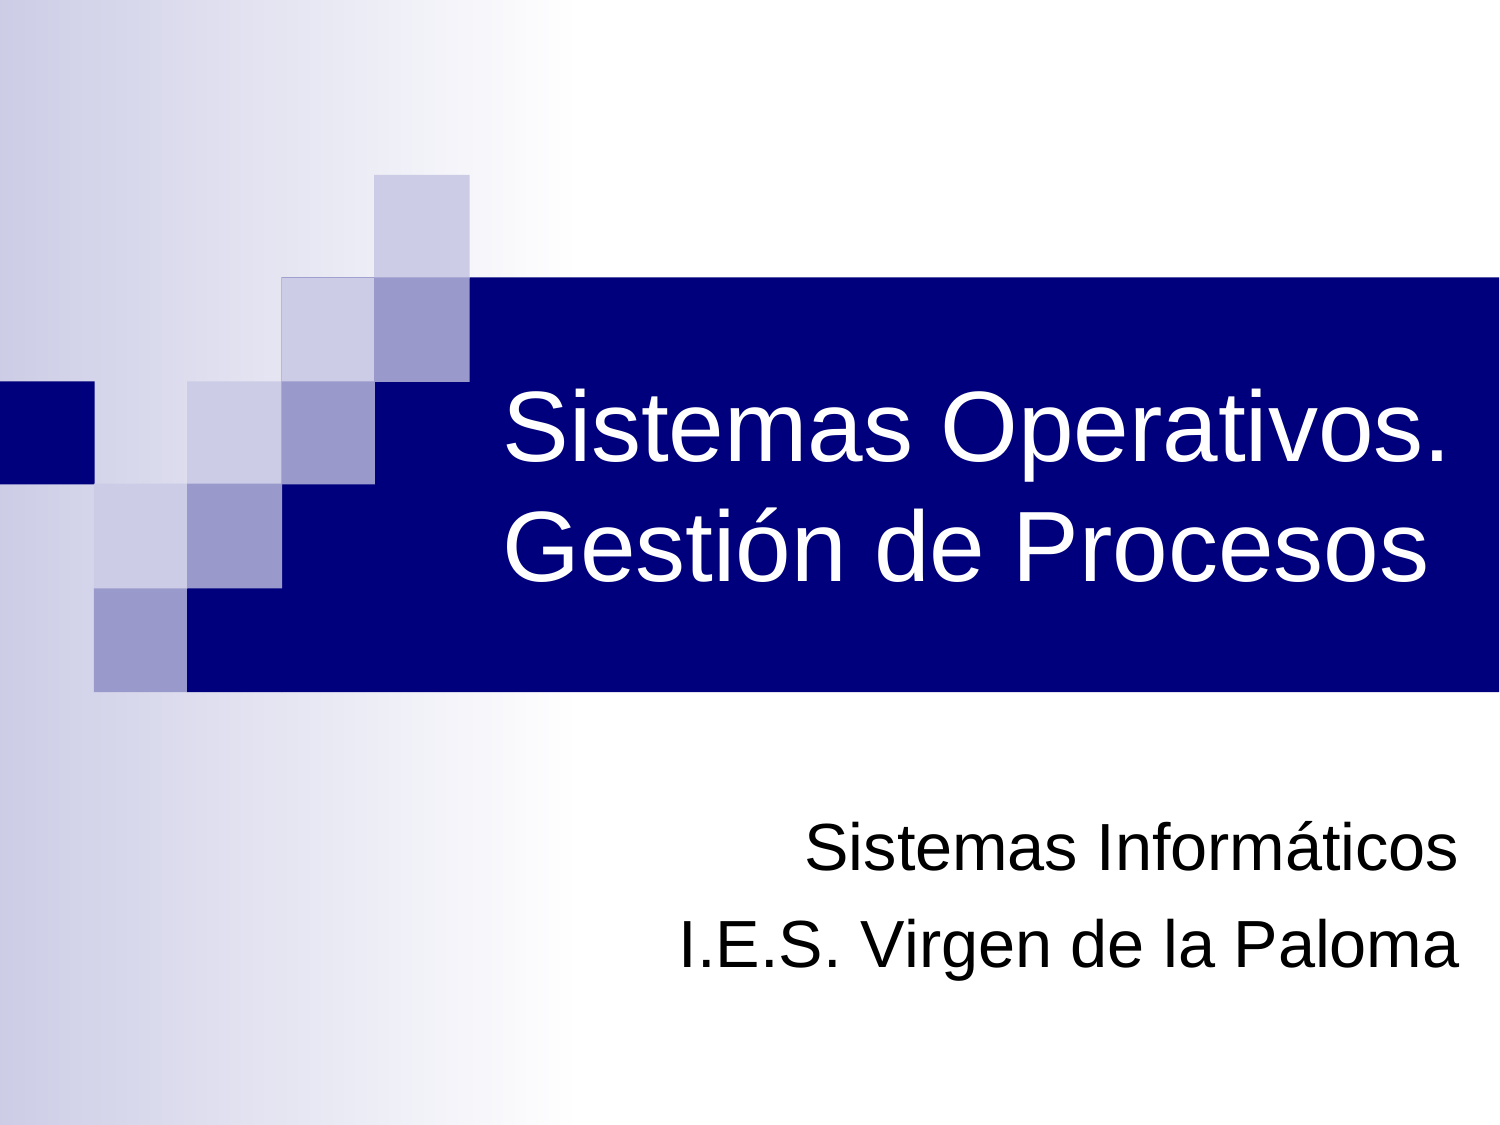

Sistemas Operativos. Gestión de Procesos
Sistemas Informáticos
I.E.S. Virgen de la Paloma